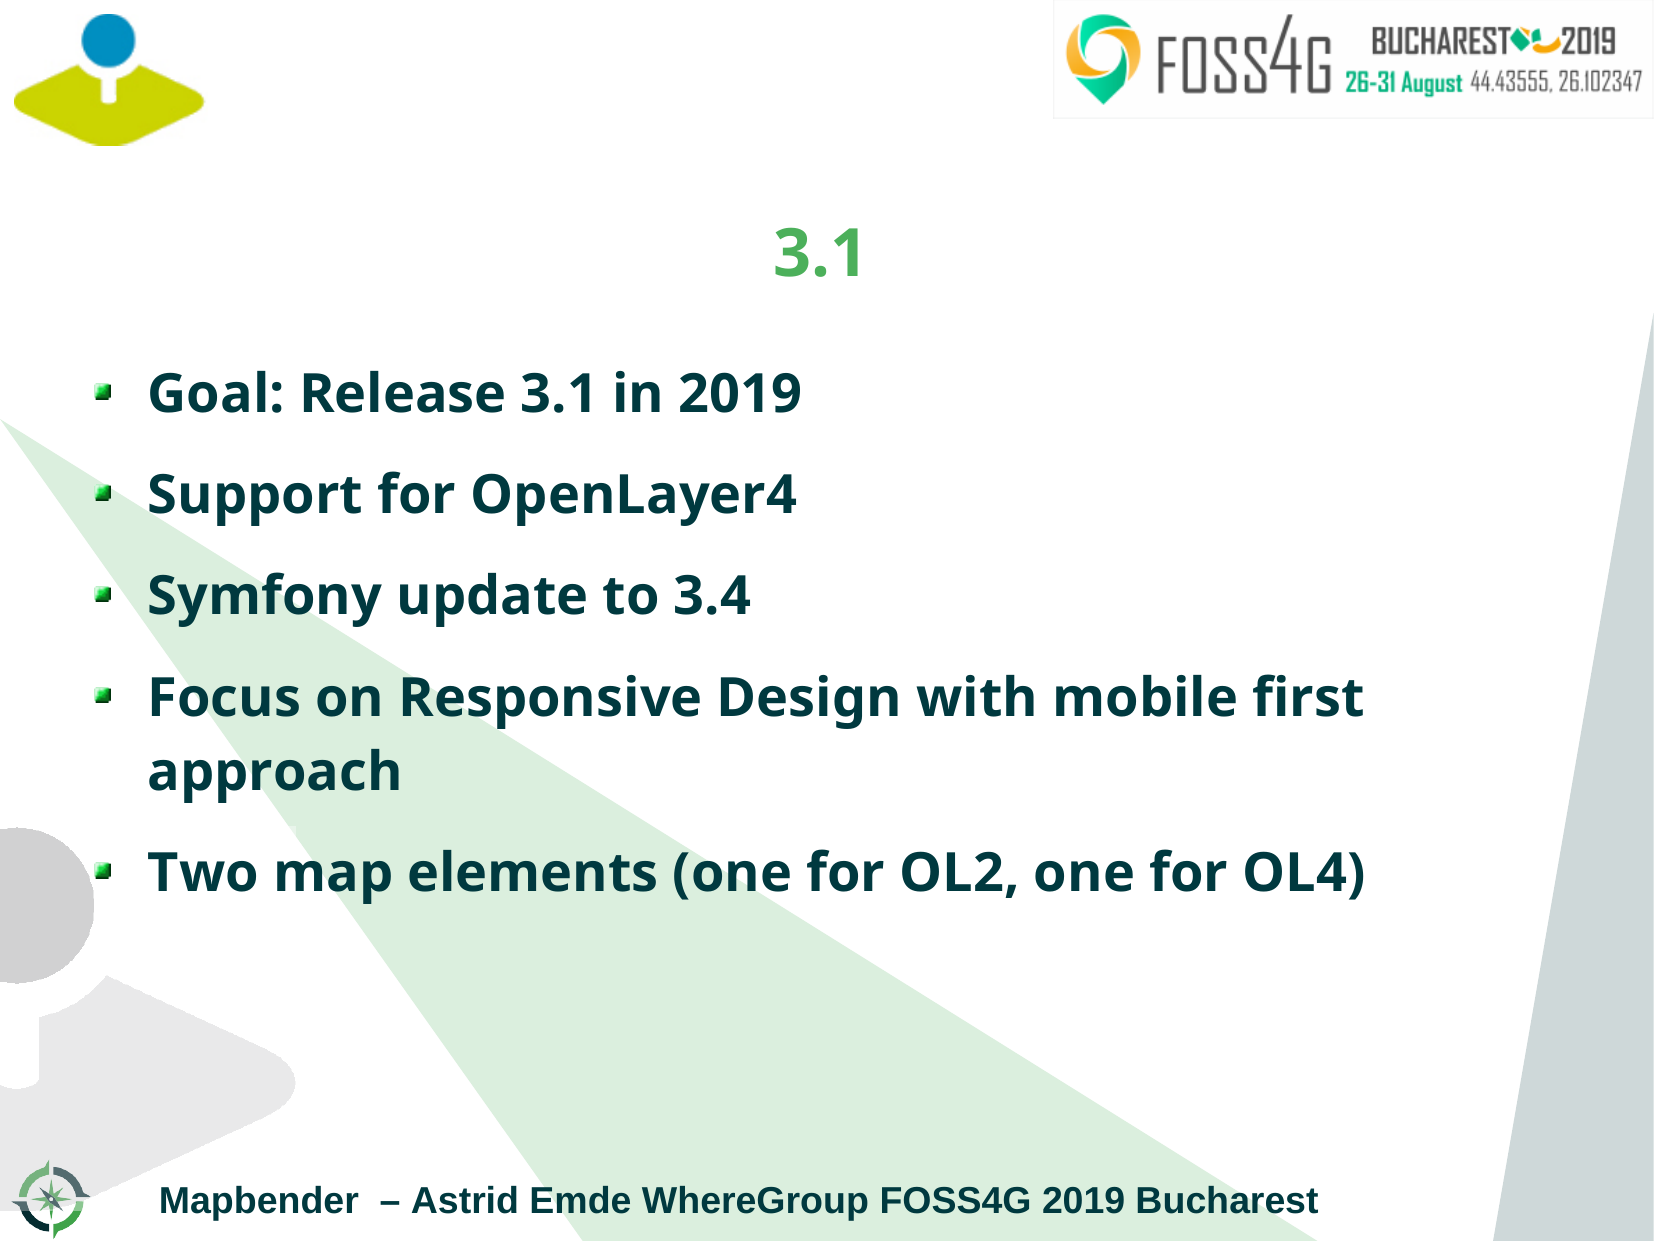

# 3.1
Goal: Release 3.1 in 2019
Support for OpenLayer4
Symfony update to 3.4
Focus on Responsive Design with mobile first approach
Two map elements (one for OL2, one for OL4)